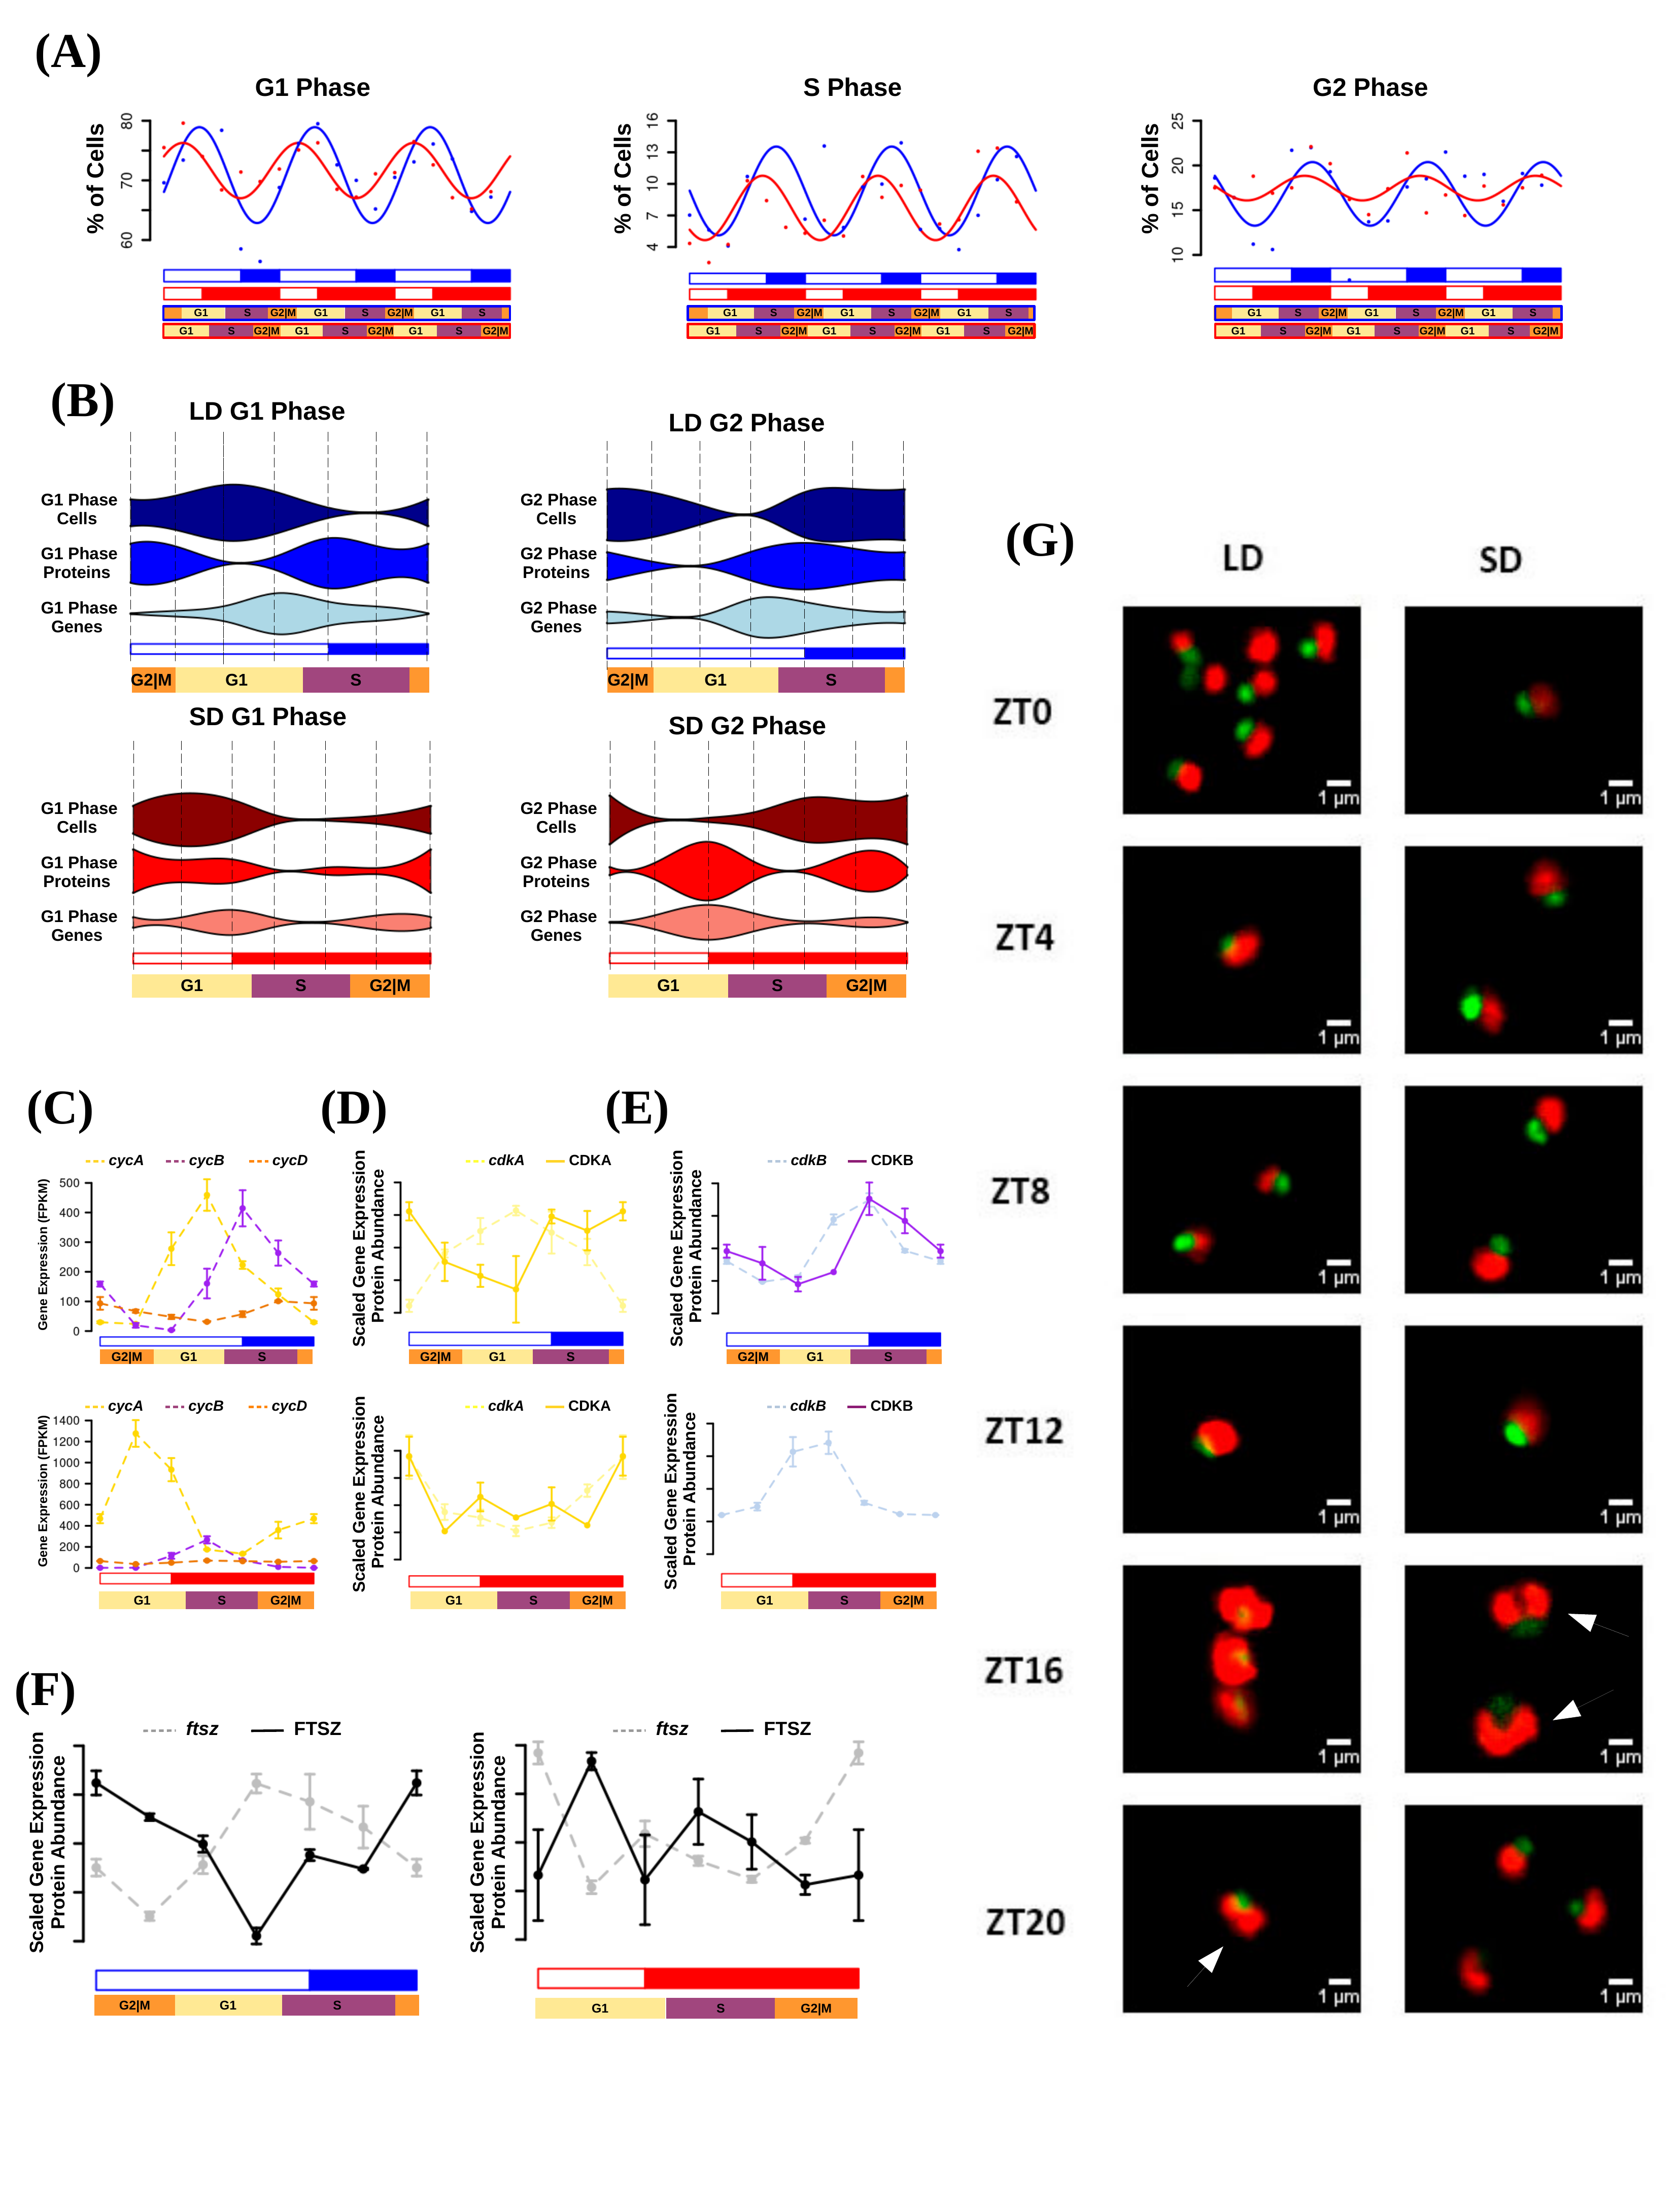

(A)
G1 Phase
S Phase
G2 Phase
% of Cells
% of Cells
% of Cells
G1
S
G2|M
G1
S
G2|M
G1
S
G1
S
G2|M
G1
S
G2|M
G1
S
G1
S
G2|M
G1
S
G2|M
G1
S
G1
S
G2|M
G1
S
G2|M
G1
S
G2|M
G1
S
G2|M
G1
S
G2|M
G1
S
G2|M
G1
S
G2|M
G1
S
G2|M
G1
S
G2|M
 (B)
LD G1 Phase
LD G2 Phase
G1 Phase
Cells
G2 Phase
Cells
(G)
G1 Phase
Proteins
G2 Phase
Proteins
G1 Phase
Genes
G2 Phase
Genes
G2|M
G1
S
G2|M
G1
S
SD G1 Phase
SD G2 Phase
G1 Phase
Cells
G2 Phase
Cells
G1 Phase
Proteins
G2 Phase
Proteins
G1 Phase
Genes
G2 Phase
Genes
G1
S
G2|M
G1
S
G2|M
 (C)
(D)
(E)
cycA
cycB
cycD
cdkA
CDKA
cdkB
CDKB
Scaled Gene Expression
Protein Abundance
Scaled Gene Expression
Protein Abundance
Gene Expression (FPKM)
G2|M
G1
S
G2|M
G1
S
G2|M
G1
S
cdkA
CDKA
cdkB
CDKB
cycA
cycB
cycD
Scaled Gene Expression
Protein Abundance
Scaled Gene Expression
Protein Abundance
Gene Expression (FPKM)
G1
S
G2|M
G1
S
G2|M
G1
S
G2|M
(F)
ftsz
FTSZ
ftsz
FTSZ
Scaled Gene Expression
Protein Abundance
Scaled Gene Expression
Protein Abundance
G2|M
G1
S
G1
S
G2|M